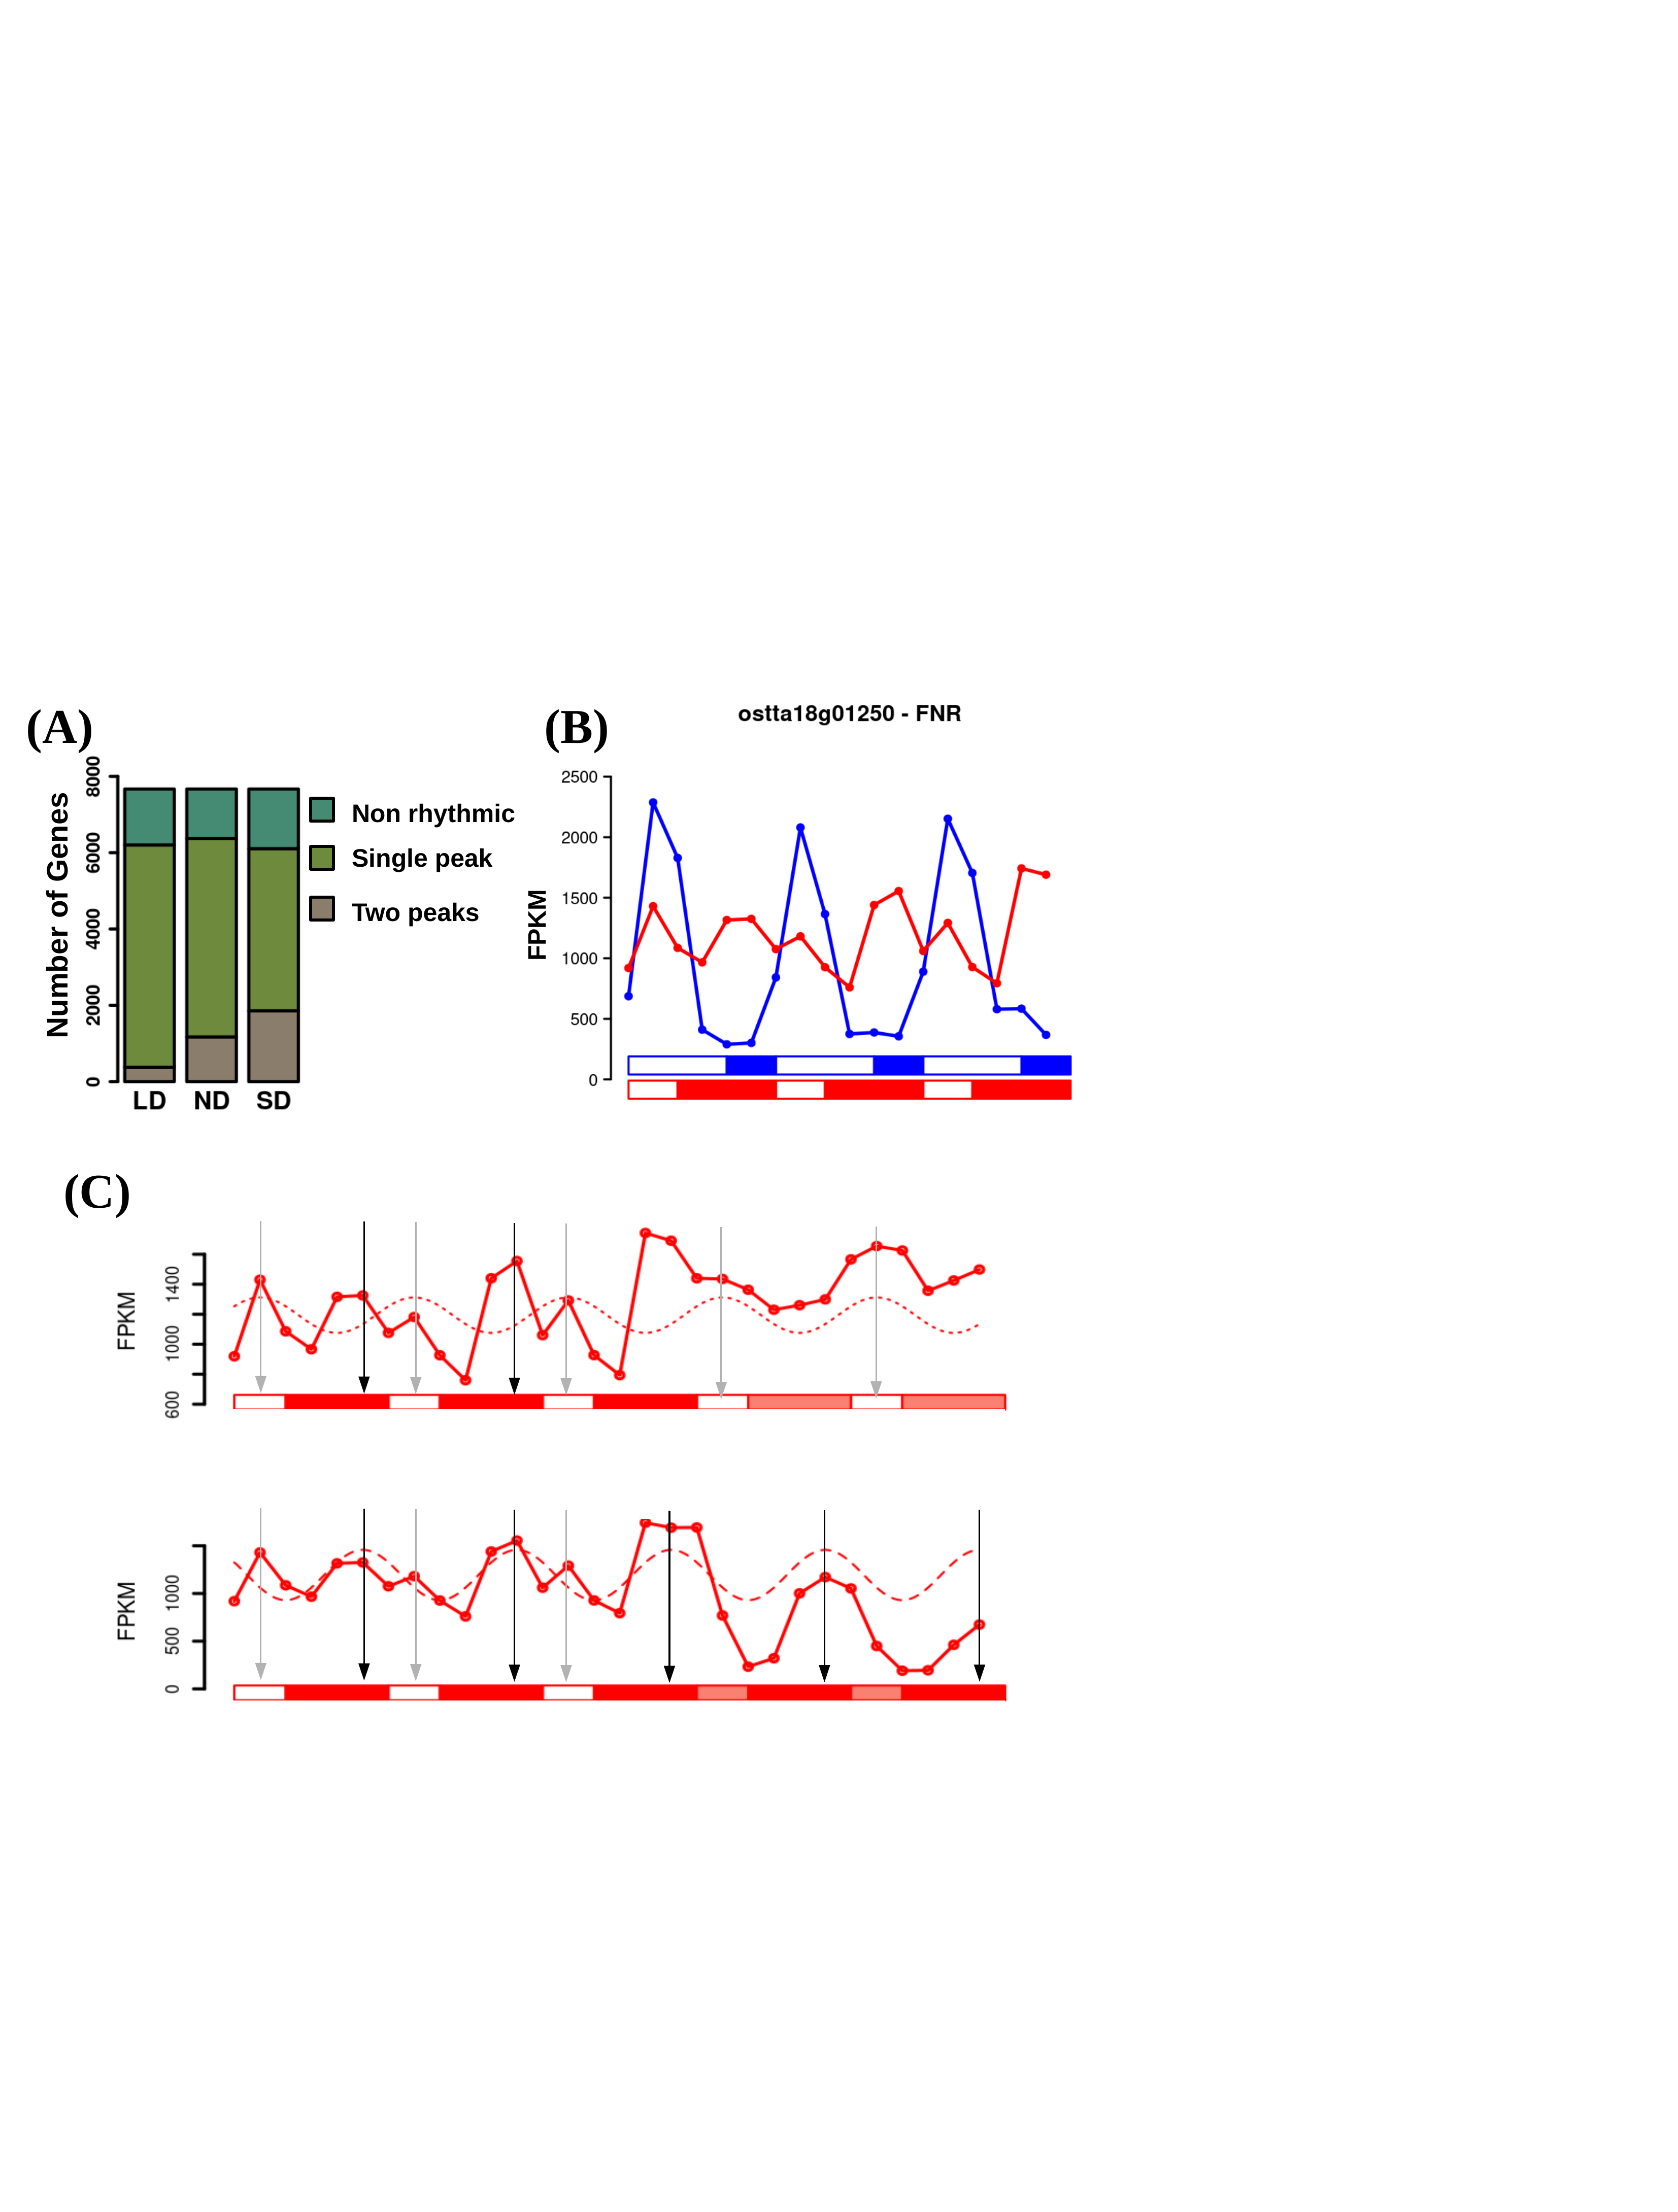

Number of Genes
 (A)
 (B)
FPKM
Non rhythmic
Single peak
Two peaks
 (C)